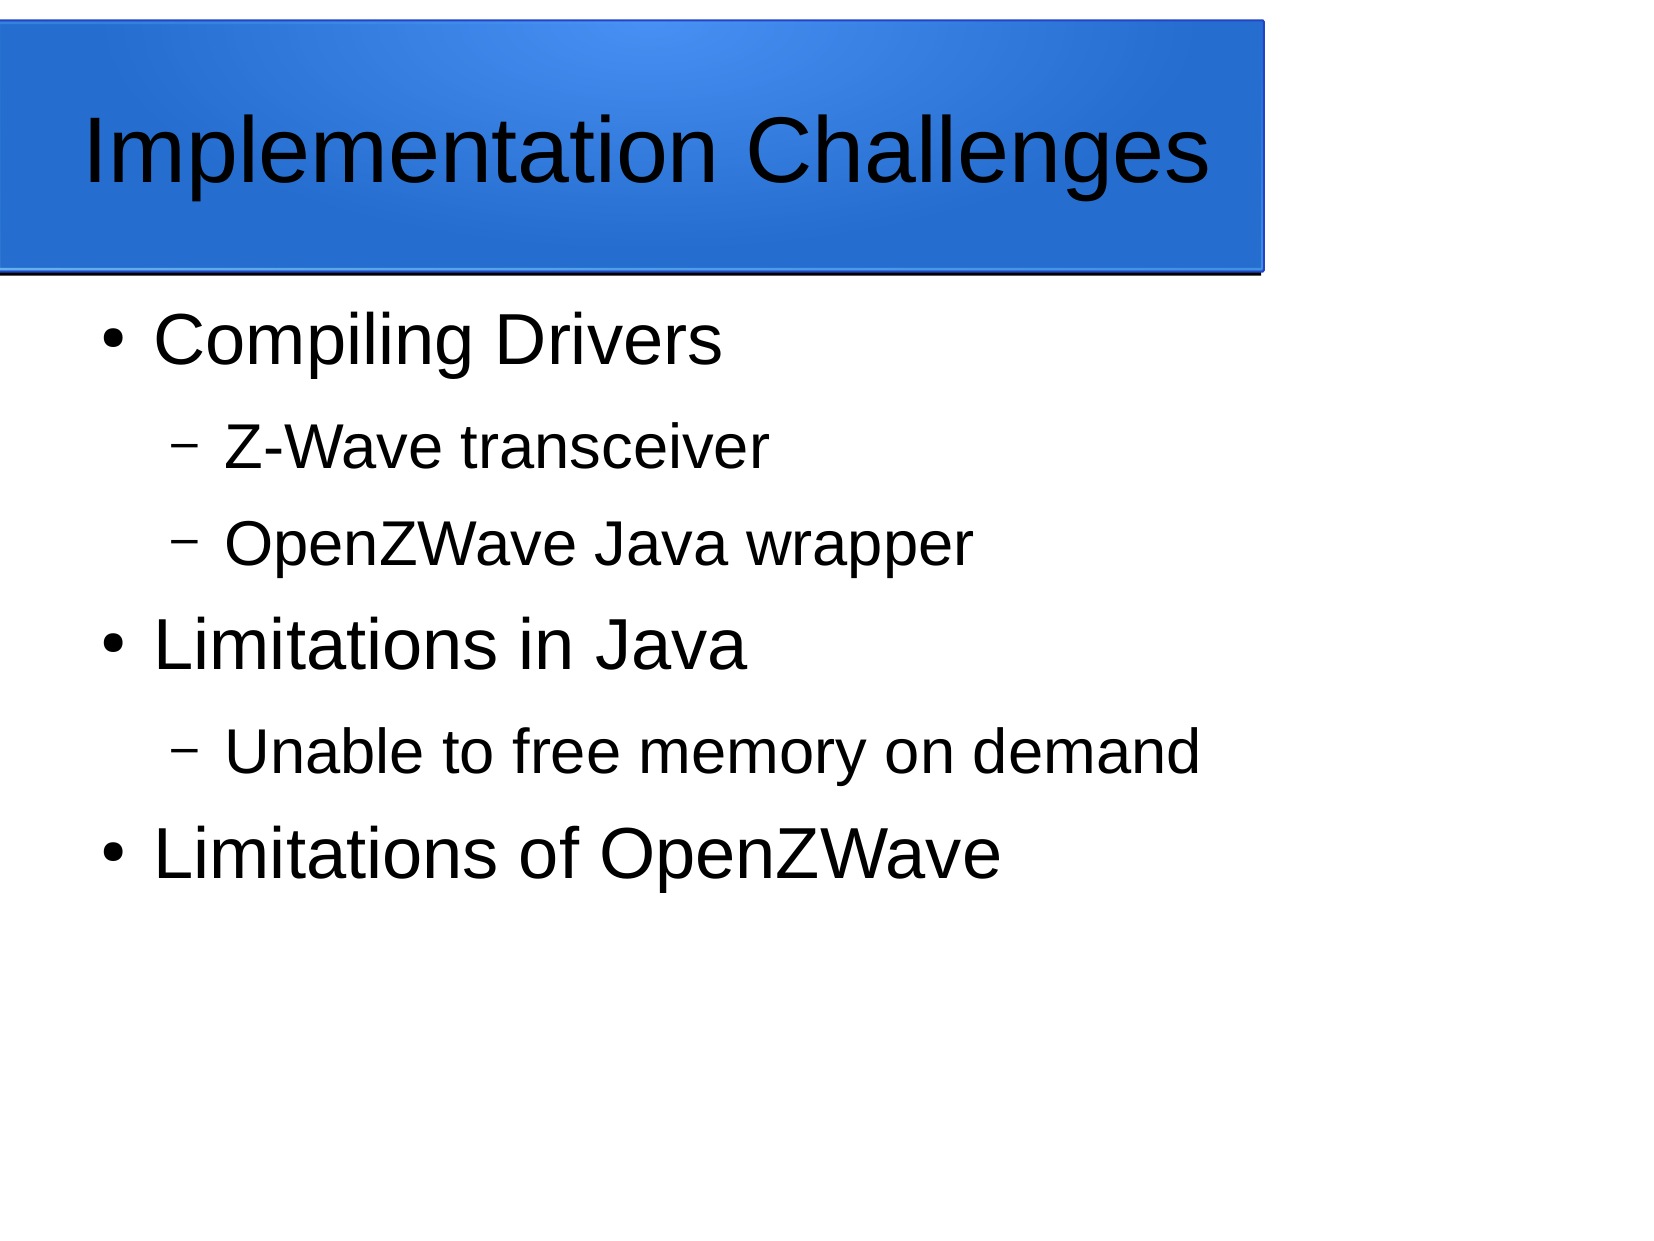

# Implementation Challenges
Compiling Drivers
Z-Wave transceiver
OpenZWave Java wrapper
Limitations in Java
Unable to free memory on demand
Limitations of OpenZWave